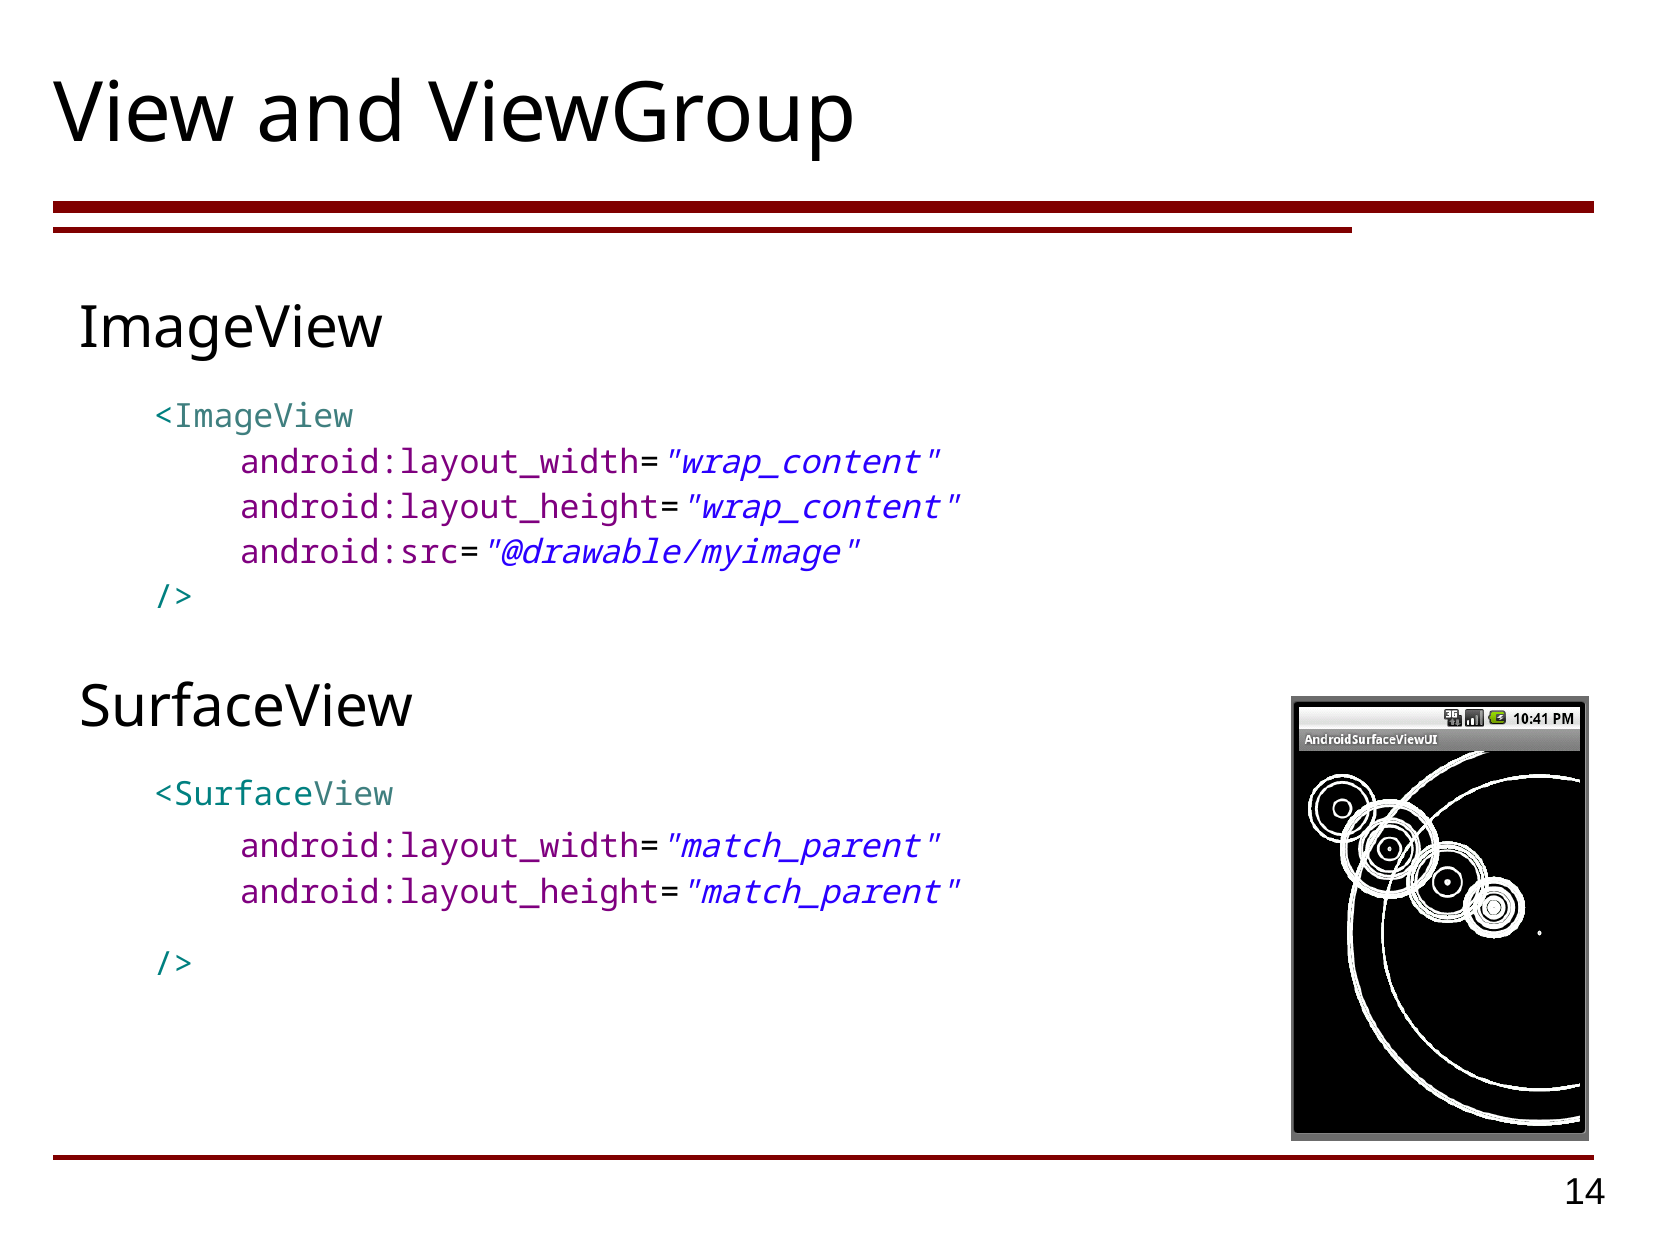

# View and ViewGroup
ImageView
	<ImageView
 android:layout_width="wrap_content"
 android:layout_height="wrap_content"
 android:src="@drawable/myimage"
	/>
SurfaceView
	<SurfaceView
 android:layout_width="match_parent"
 android:layout_height="match_parent"
	/>